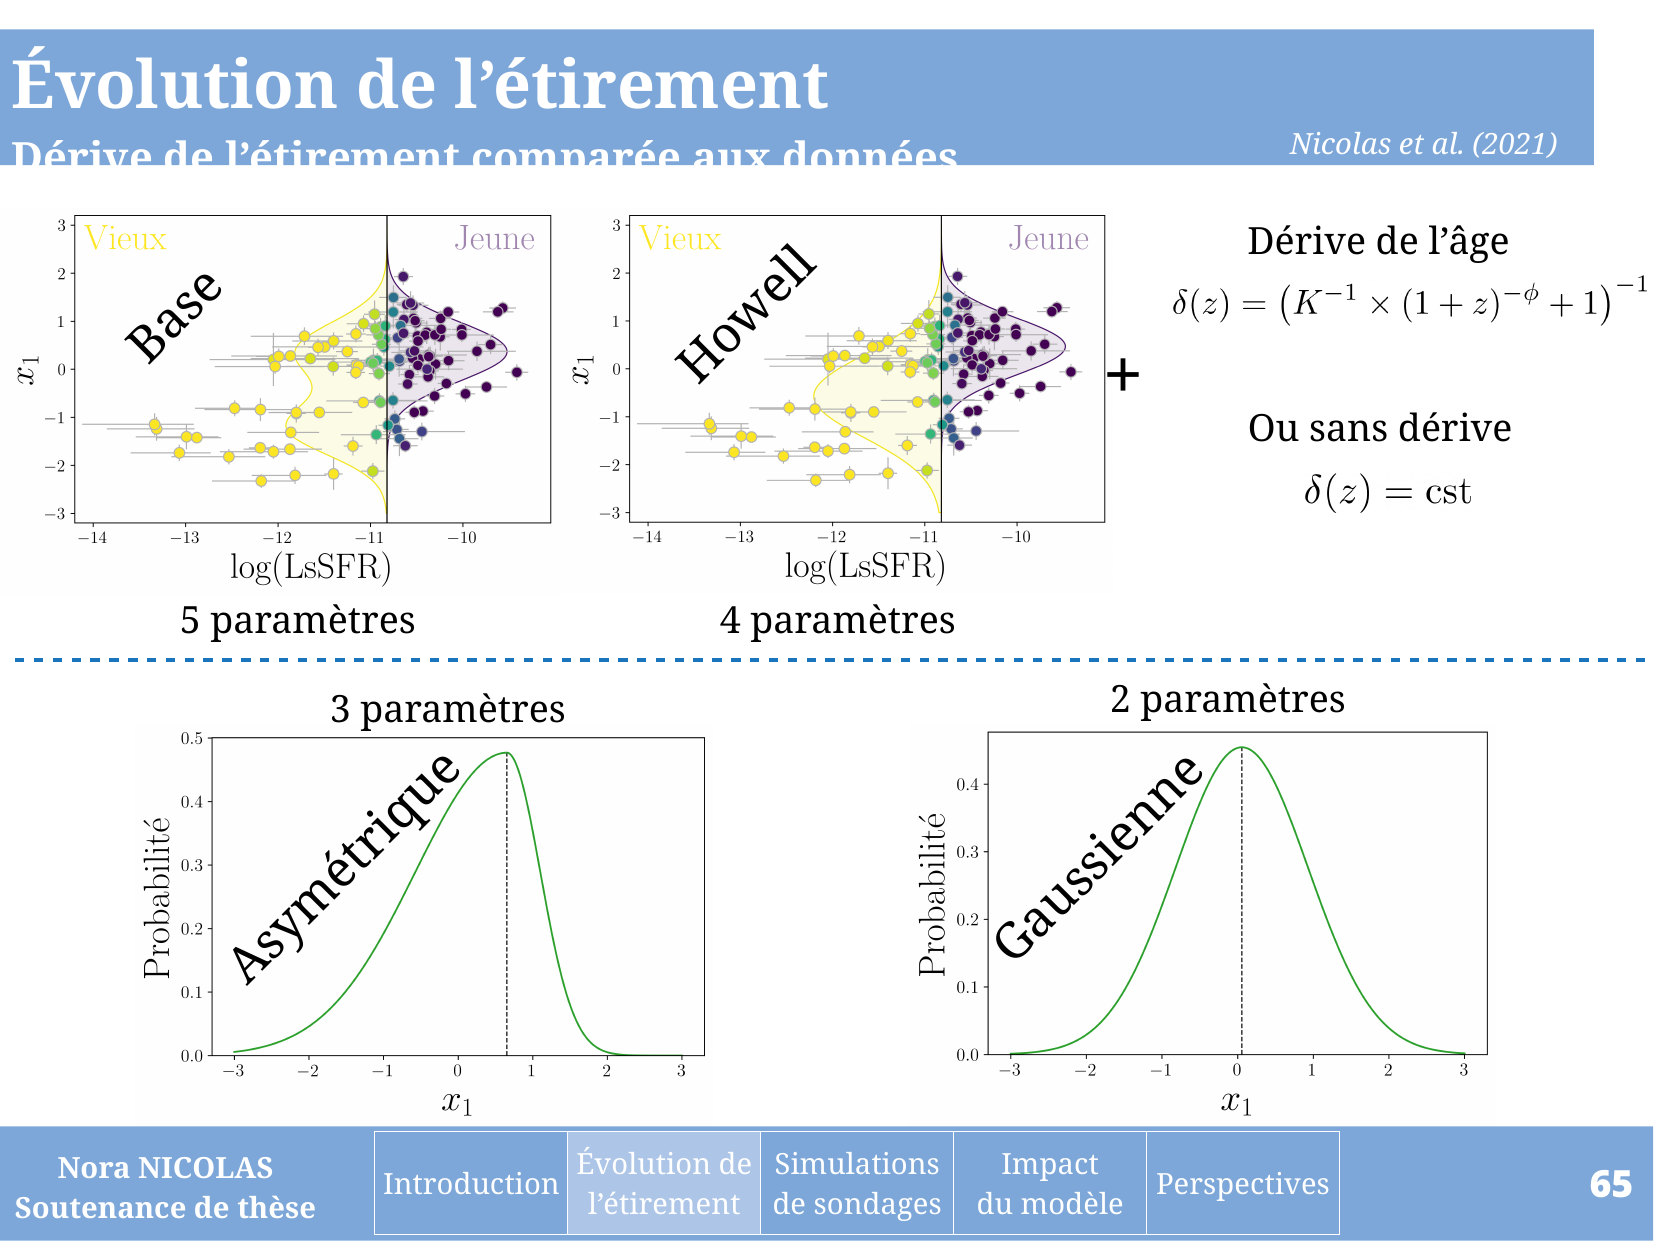

# Évolution de l’étirement Dérive de l’étirement comparée aux données
Nicolas et al. (2021)
Dérive de l’âge
+
Ou sans dérive
Base
Howell
5 paramètres
4 paramètres
2 paramètres
3 paramètres
Gaussienne
Asymétrique
65
Introduction
Évolution de
l’étirement
Simulations
de sondages
Impact
du modèle
Perspectives